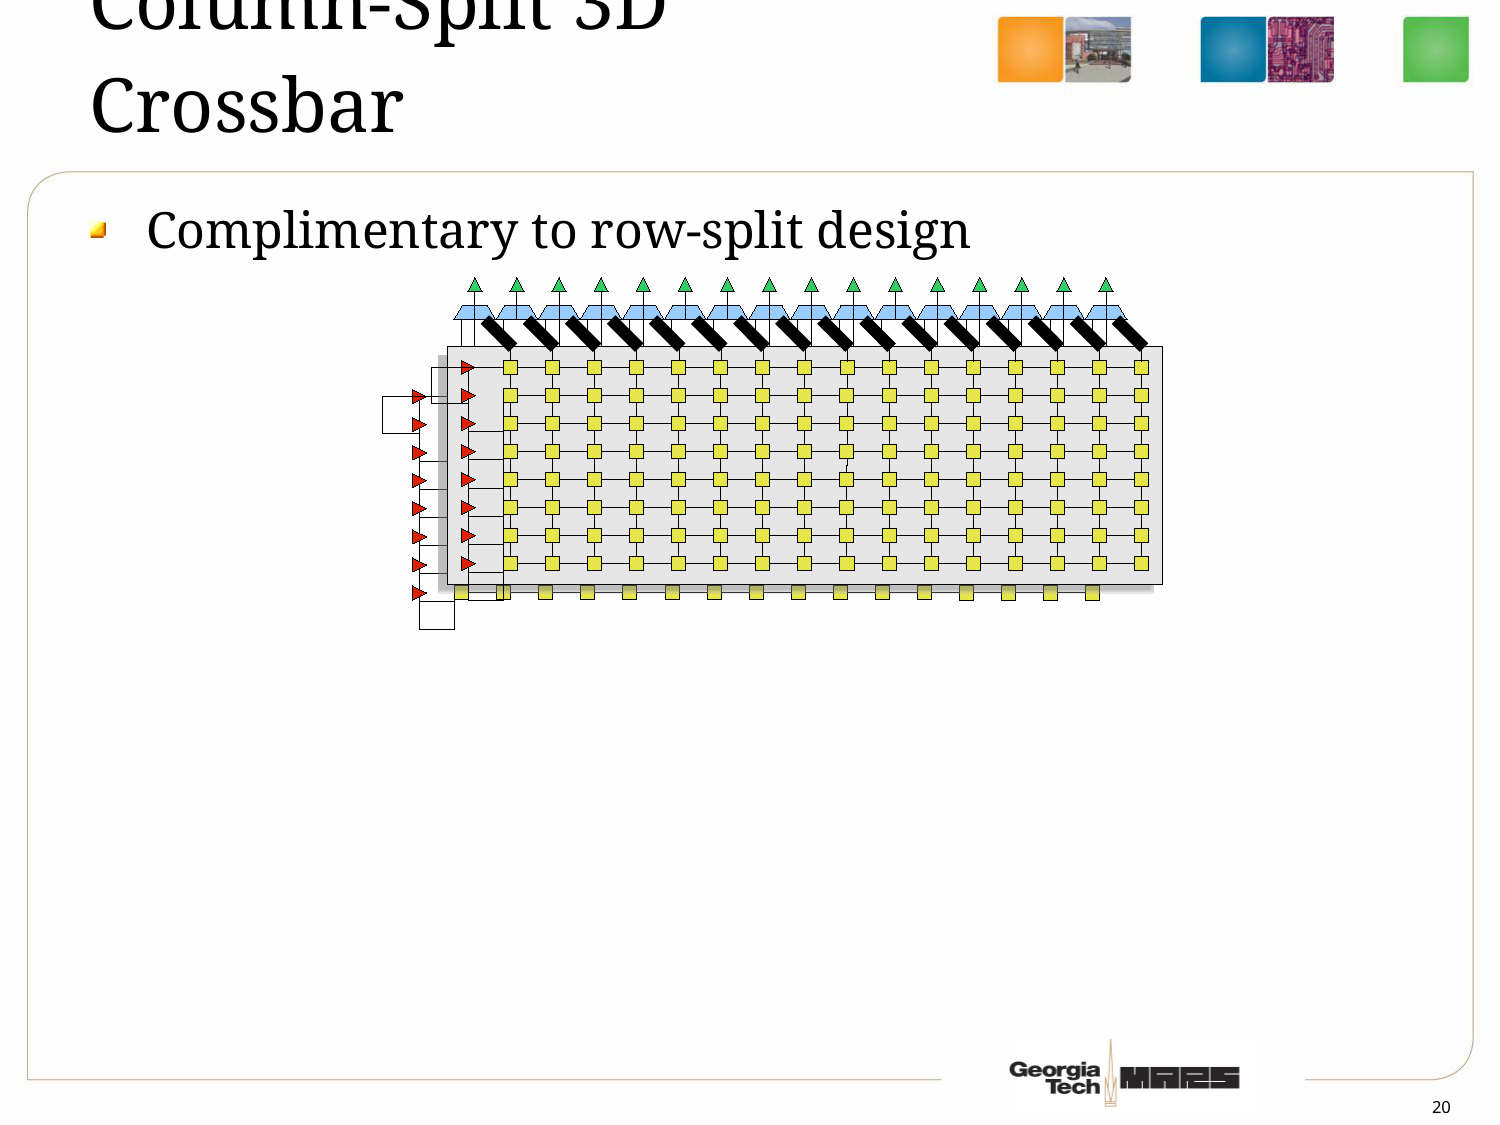

# Column-Split 3D Crossbar
Complimentary to row-split design
20